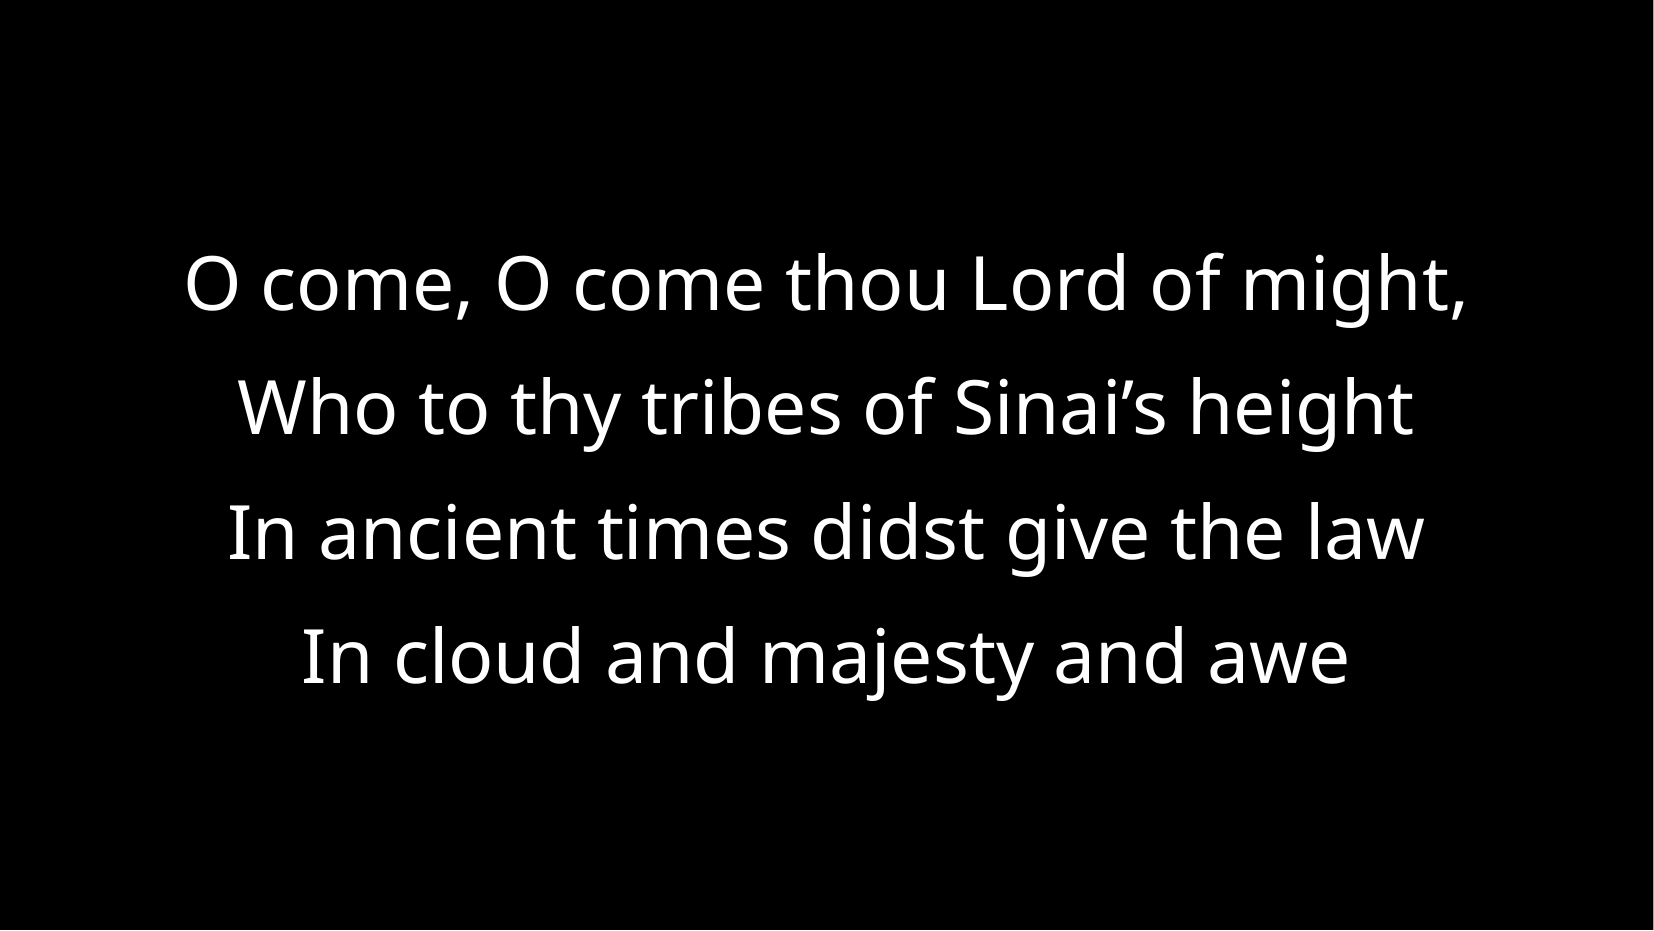

#
O come, O come thou Lord of might,
Who to thy tribes of Sinai’s height
In ancient times didst give the law
In cloud and majesty and awe